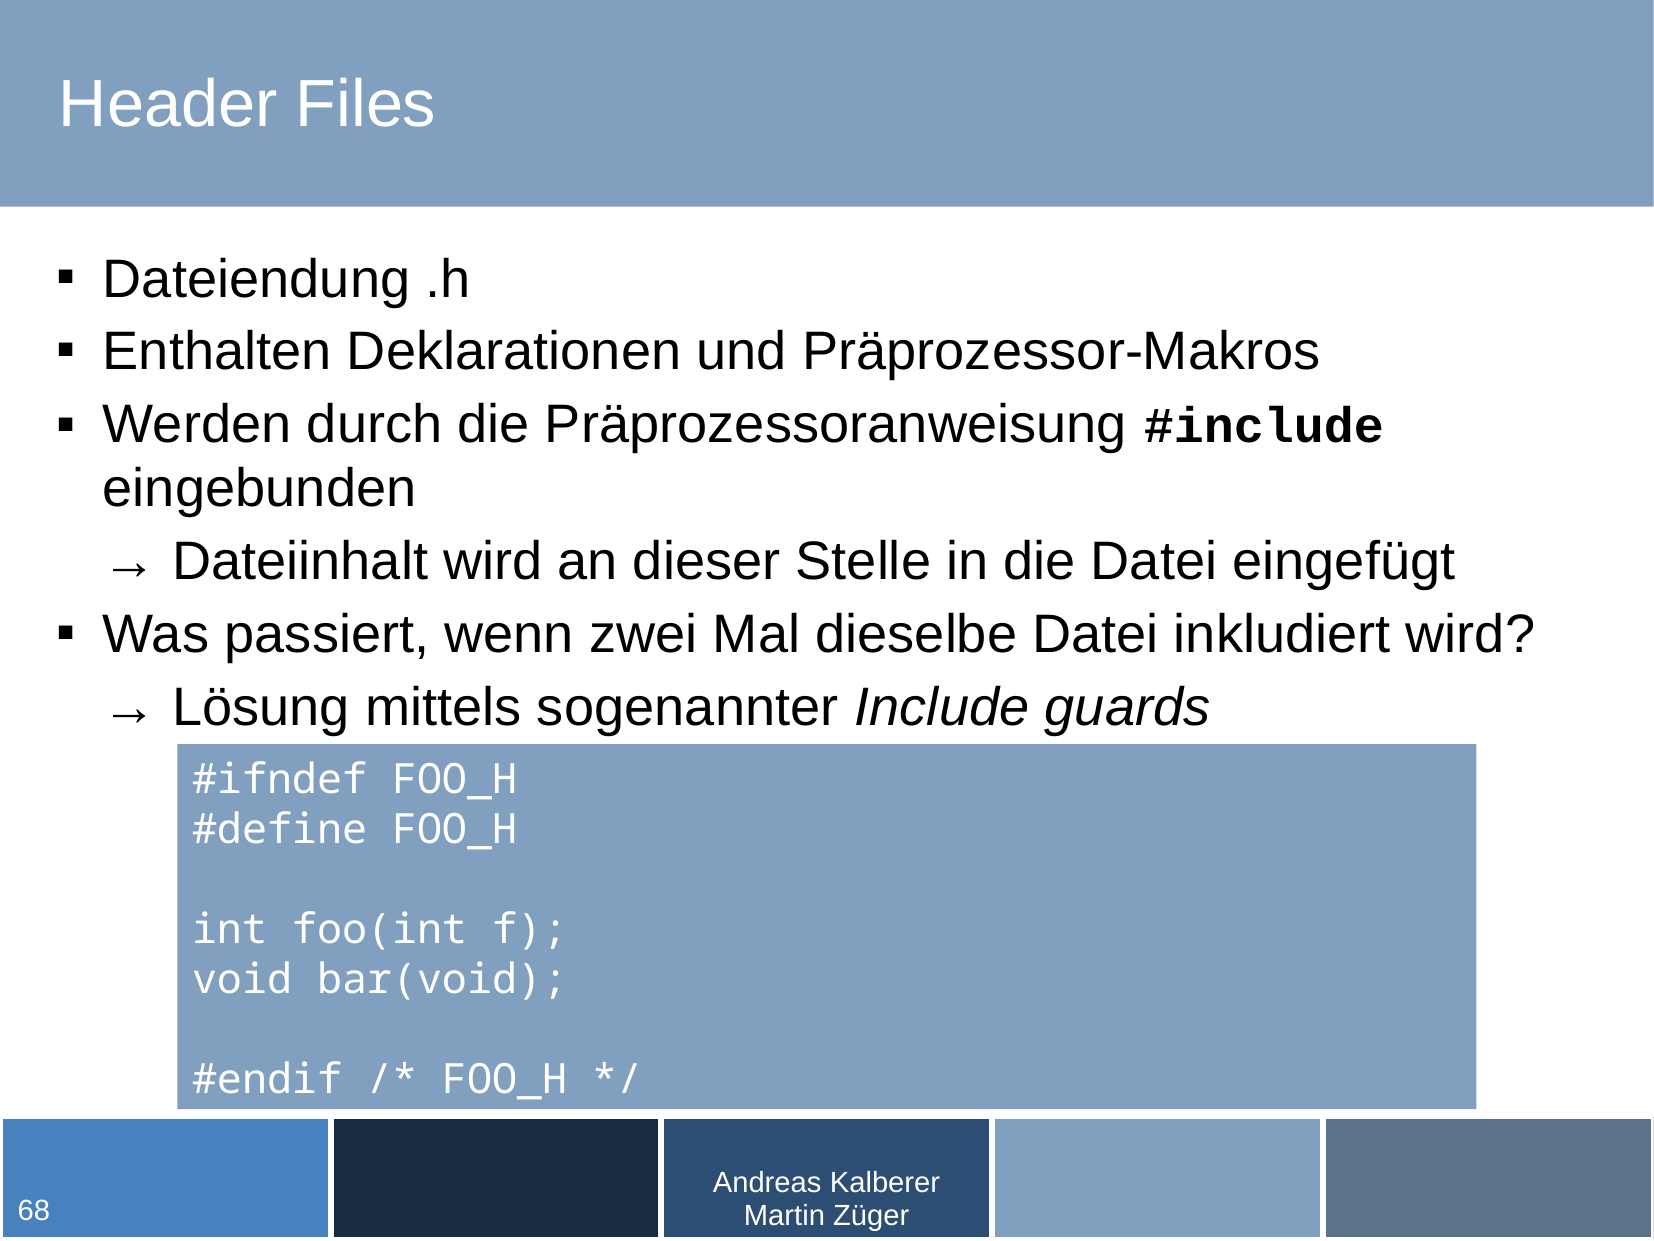

# Header Files
Dateiendung .h
Enthalten Deklarationen und Präprozessor-Makros
Werden durch die Präprozessoranweisung #include eingebunden
→ Dateiinhalt wird an dieser Stelle in die Datei eingefügt
Was passiert, wenn zwei Mal dieselbe Datei inkludiert wird?
→ Lösung mittels sogenannter Include guards
#ifndef FOO_H
#define FOO_H
int foo(int f);
void bar(void);
#endif /* FOO_H */
LibreOffice Productivity Suite
68